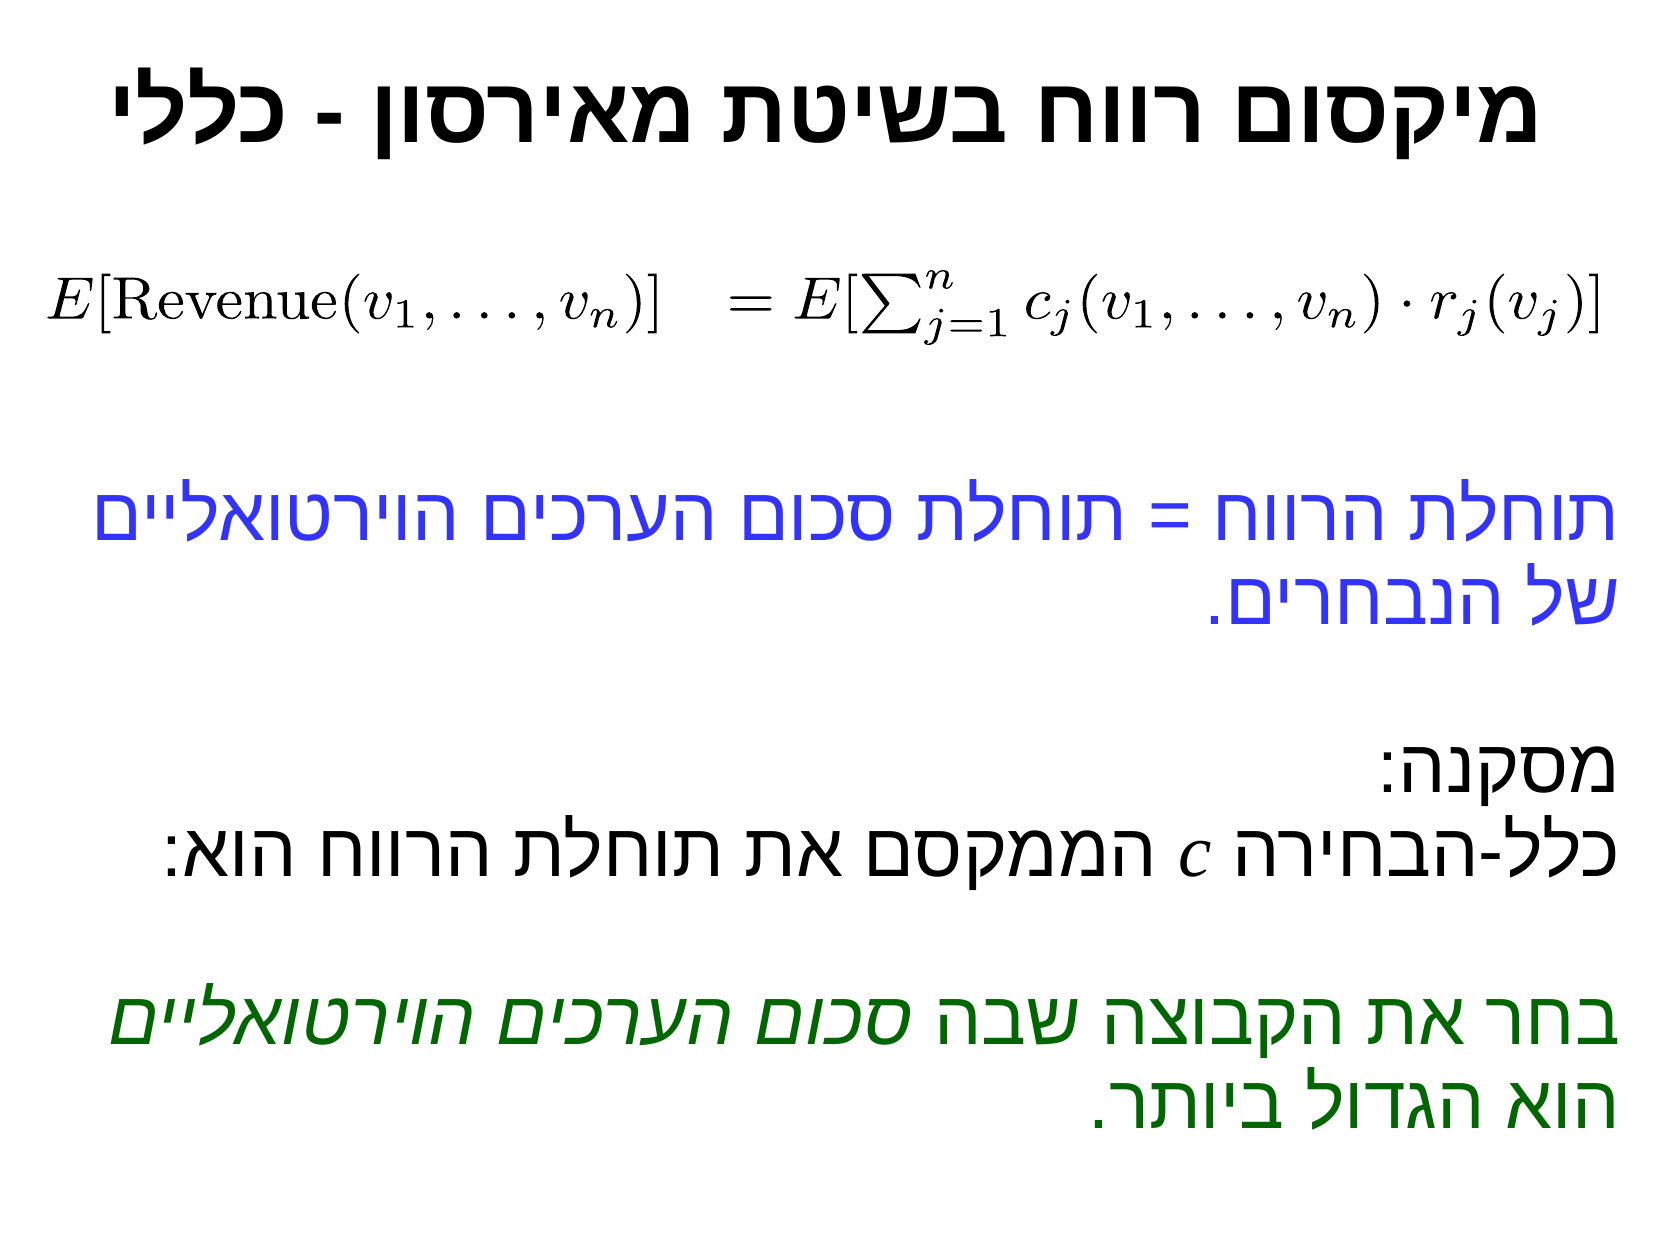

# מיקסום רווח בשיטת מאירסון - כללי
תוחלת הרווח = תוחלת סכום הערכים הוירטואליים של הנבחרים.
מסקנה:
כלל-הבחירה c הממקסם את תוחלת הרווח הוא:
בחר את הקבוצה שבה סכום הערכים הוירטואליים הוא הגדול ביותר.